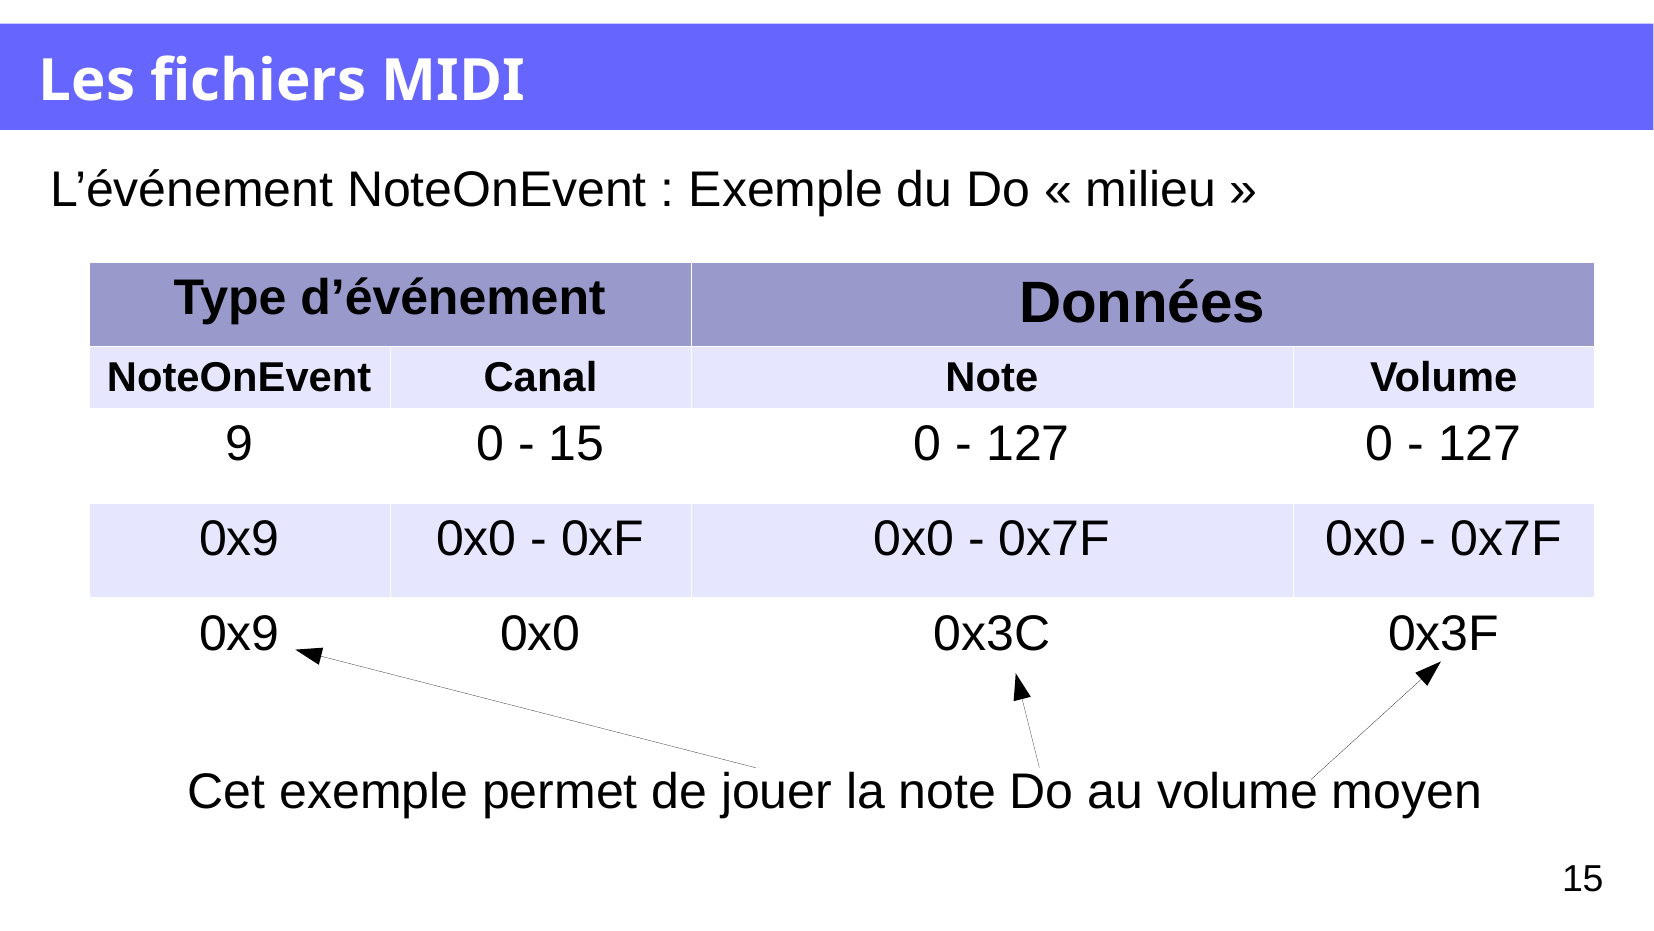

# Les fichiers MIDI
L’événement NoteOnEvent : Exemple du Do « milieu »
| Type d’événement | | Données | |
| --- | --- | --- | --- |
| NoteOnEvent | Canal | Note | Volume |
| 9 | 0 - 15 | 0 - 127 | 0 - 127 |
| 0x9 | 0x0 - 0xF | 0x0 - 0x7F | 0x0 - 0x7F |
| 0x9 | 0x0 | 0x3C | 0x3F |
Cet exemple permet de jouer la note Do au volume moyen